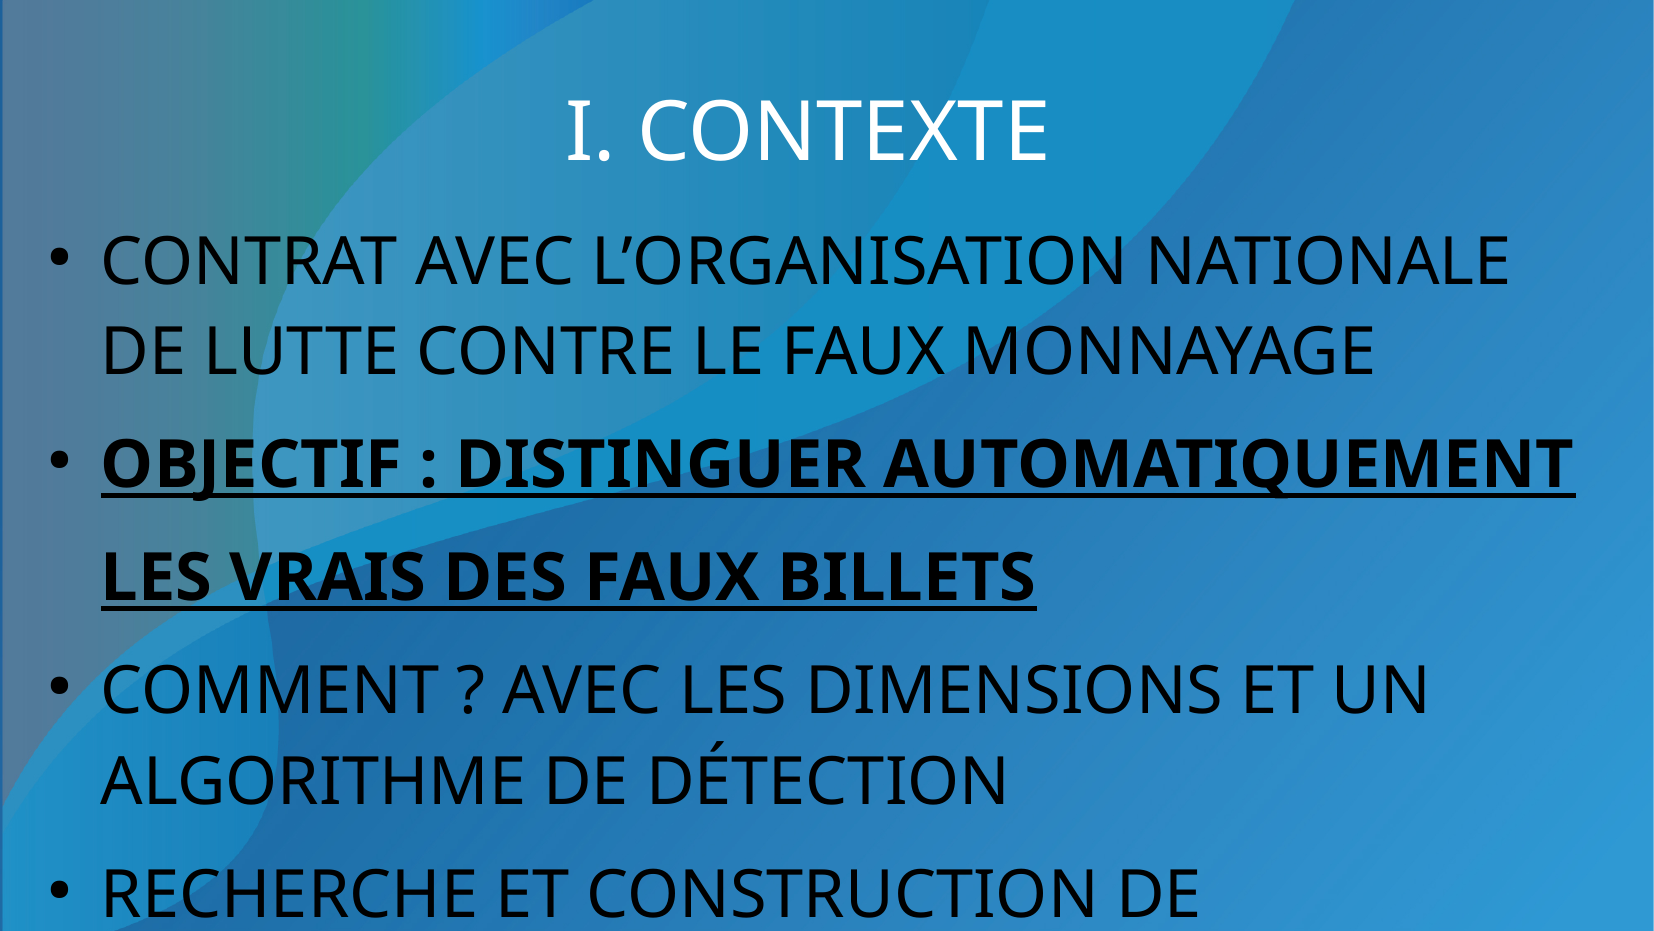

# I. CONTEXTE
CONTRAT AVEC L’ORGANISATION NATIONALE DE LUTTE CONTRE LE FAUX MONNAYAGE
OBJECTIF : DISTINGUER AUTOMATIQUEMENT
LES VRAIS DES FAUX BILLETS
COMMENT ? AVEC LES DIMENSIONS ET UN ALGORITHME DE DÉTECTION
RECHERCHE ET CONSTRUCTION DE L’ALGORITHME ADÉQUAT